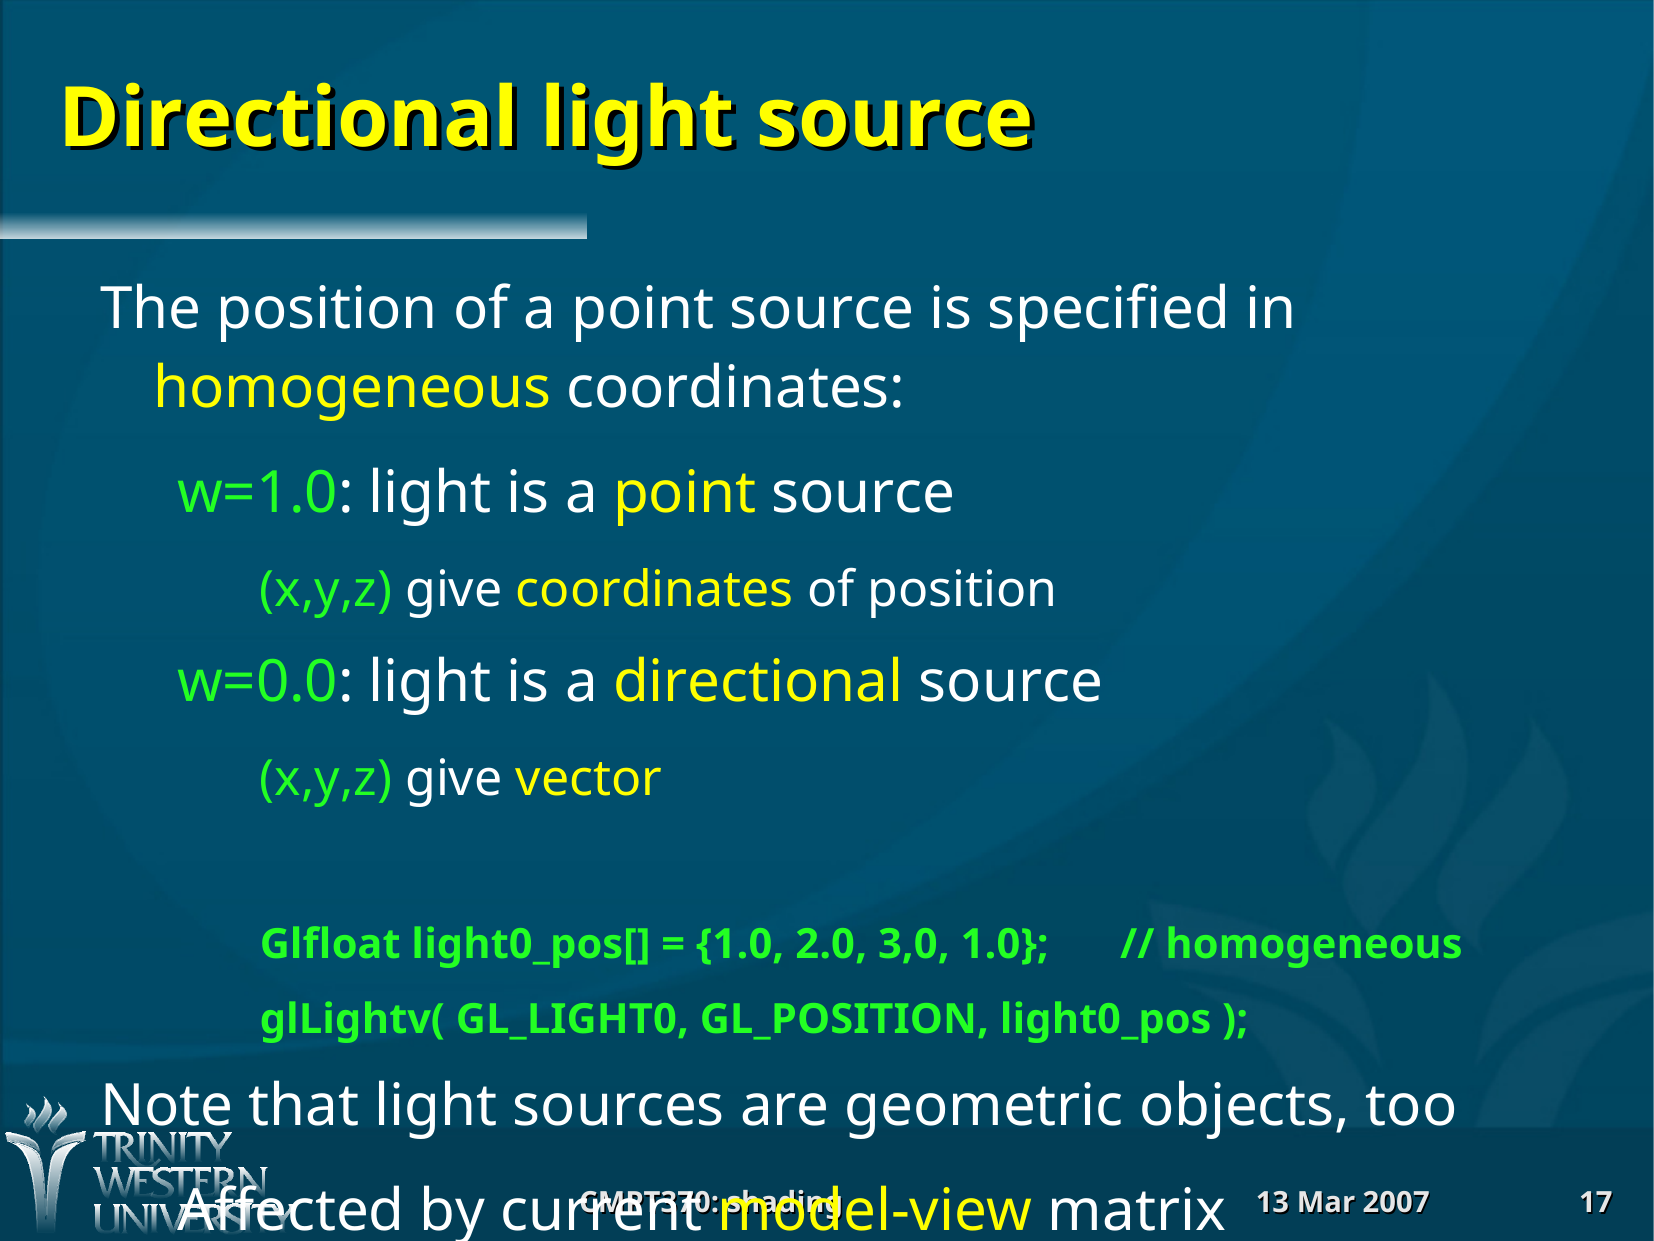

# Directional light source
The position of a point source is specified in homogeneous coordinates:
w=1.0: light is a point source
(x,y,z) give coordinates of position
w=0.0: light is a directional source
(x,y,z) give vector
Glfloat light0_pos[] = {1.0, 2.0, 3,0, 1.0};	// homogeneous
glLightv( GL_LIGHT0, GL_POSITION, light0_pos );
Note that light sources are geometric objects, too
Affected by current model-view matrix
CMPT370: shading
13 Mar 2007
17